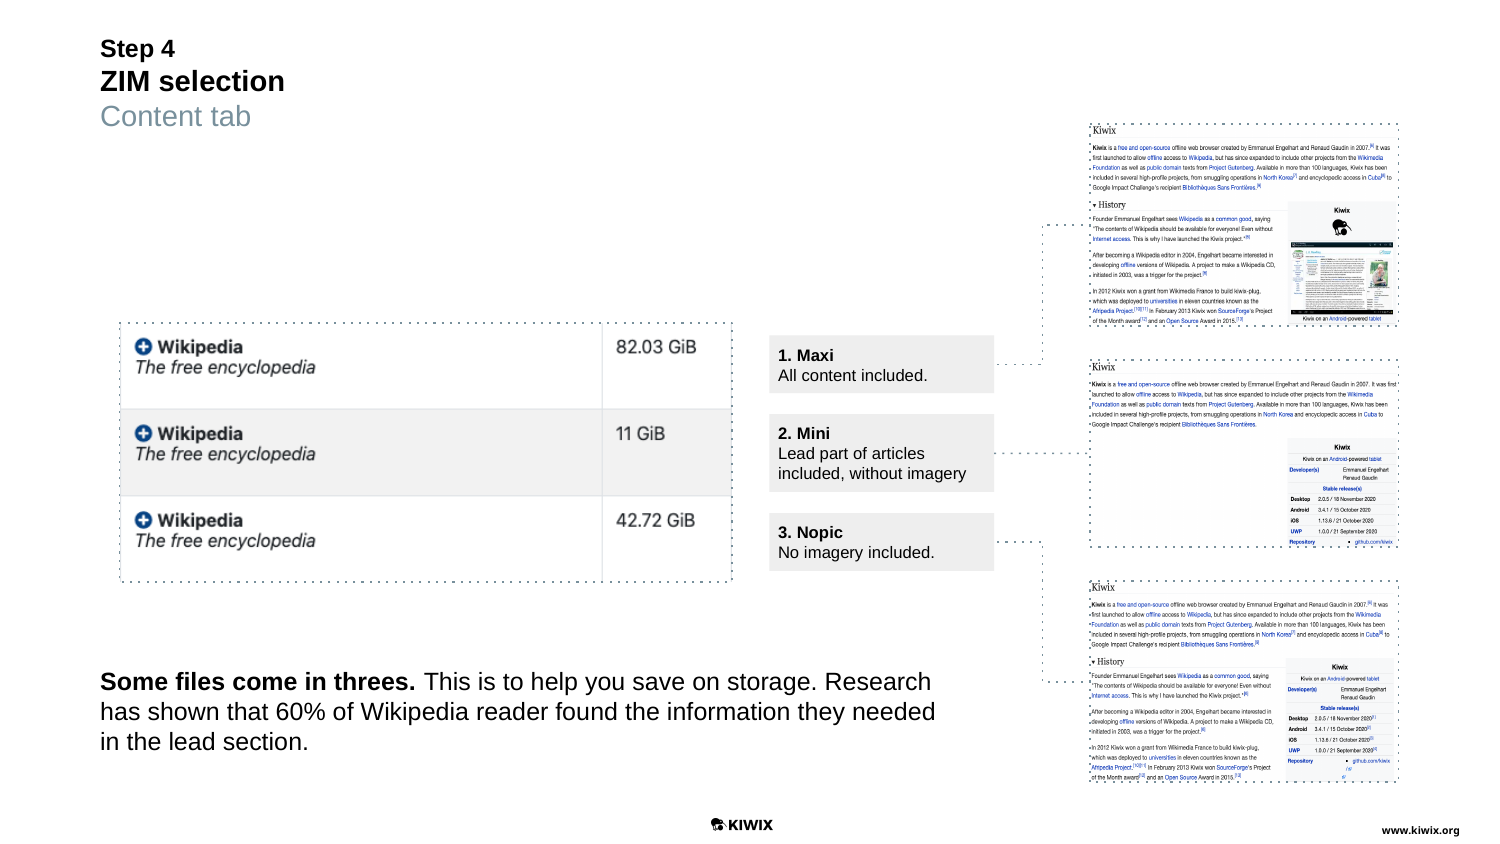

Step 4
ZIM selection
Content tab
1. Maxi
All content included.
2. Mini
Lead part of articles included, without imagery
3. Nopic
No imagery included.
Some files come in threes. This is to help you save on storage. Research has shown that 60% of Wikipedia reader found the information they needed in the lead section.
www.kiwix.org